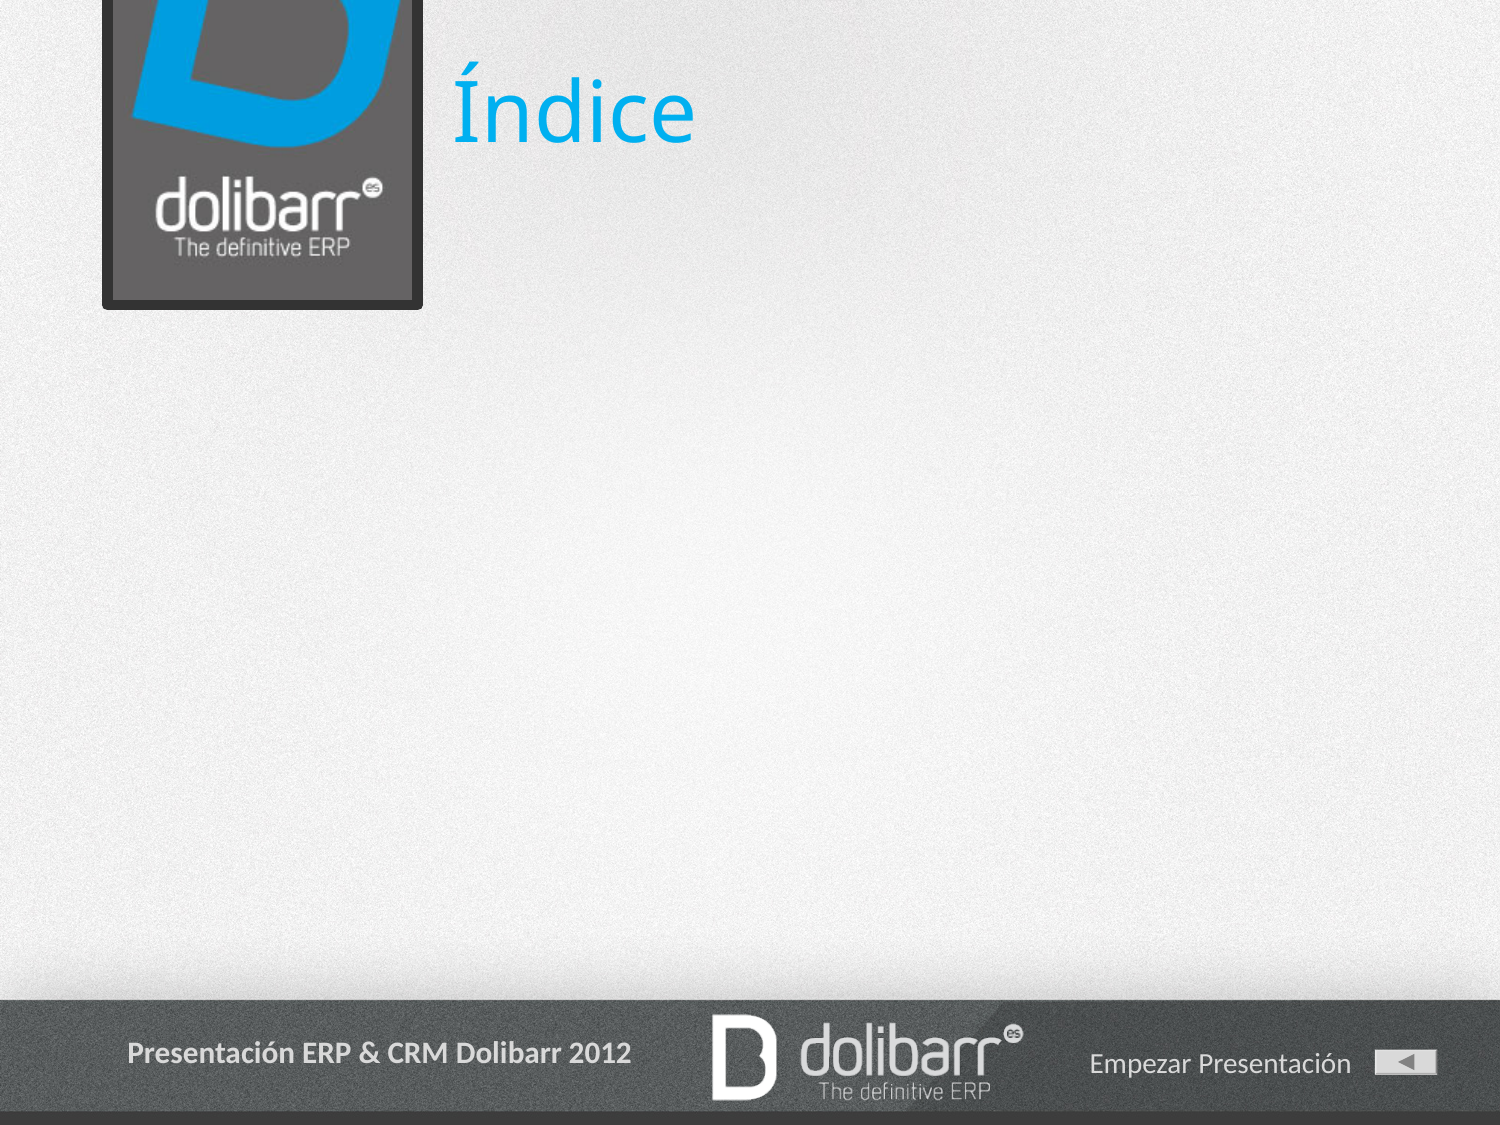

Introducción
Funcionalidades
Módulos Externos
Factores de crecimiento
Agradecimientos
Casos de Éxito
Índice
Presentación ERP & CRM Dolibarr 2012
Empezar Presentación